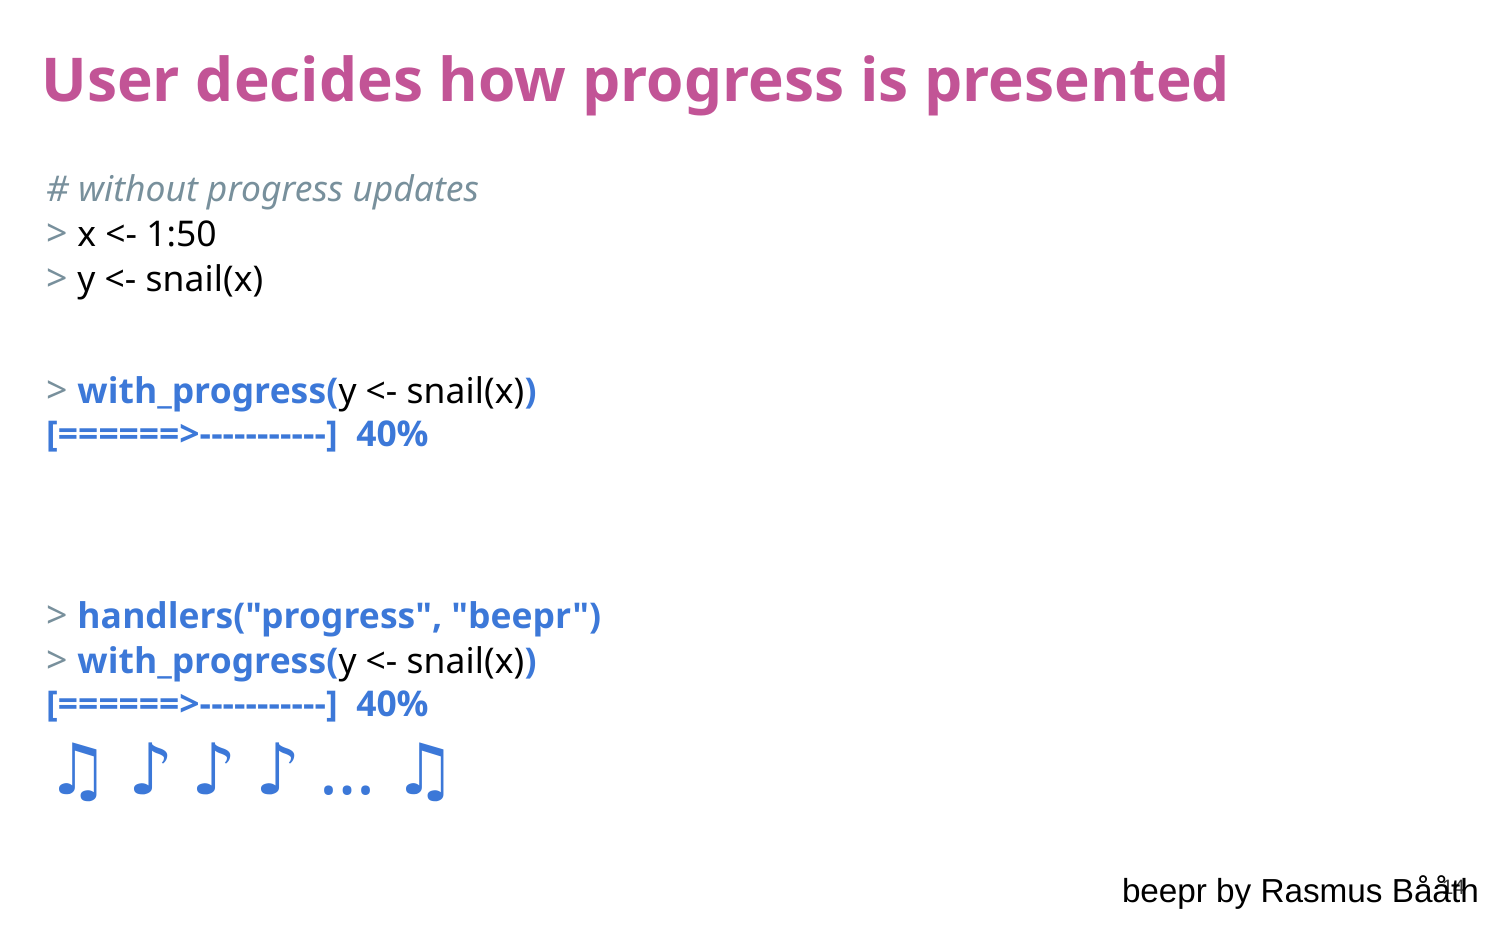

# User decides how progress is presented
# without progress updates
> x <- 1:50
> y <- snail(x)
> with_progress(y <- snail(x))
[======>-----------] 40%
> handlers("progress", "beepr")
> with_progress(y <- snail(x))
[======>-----------] 40%
♫ ♪ ♪ ♪ … ♫
beepr by Rasmus Bååth